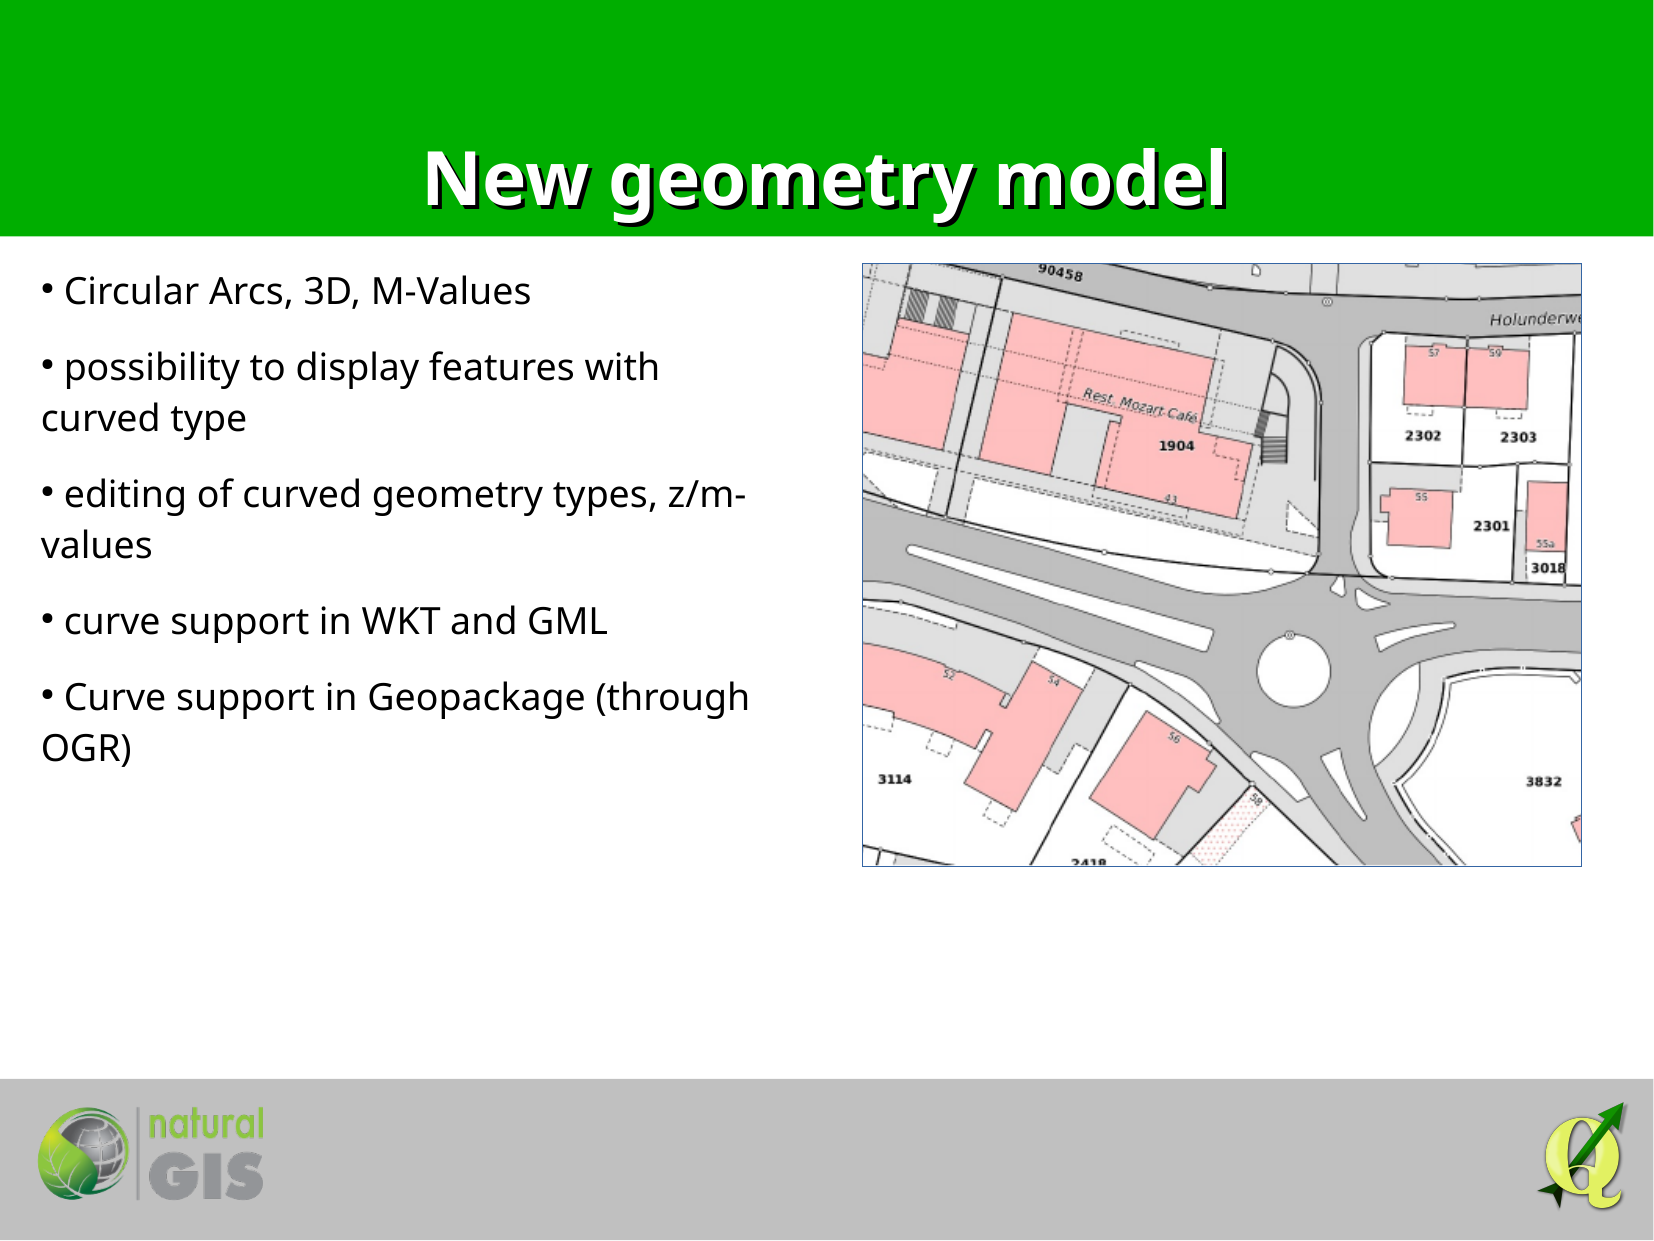

New geometry model
 Circular Arcs, 3D, M-Values
 possibility to display features with curved type
 editing of curved geometry types, z/m-values
 curve support in WKT and GML
 Curve support in Geopackage (through OGR)